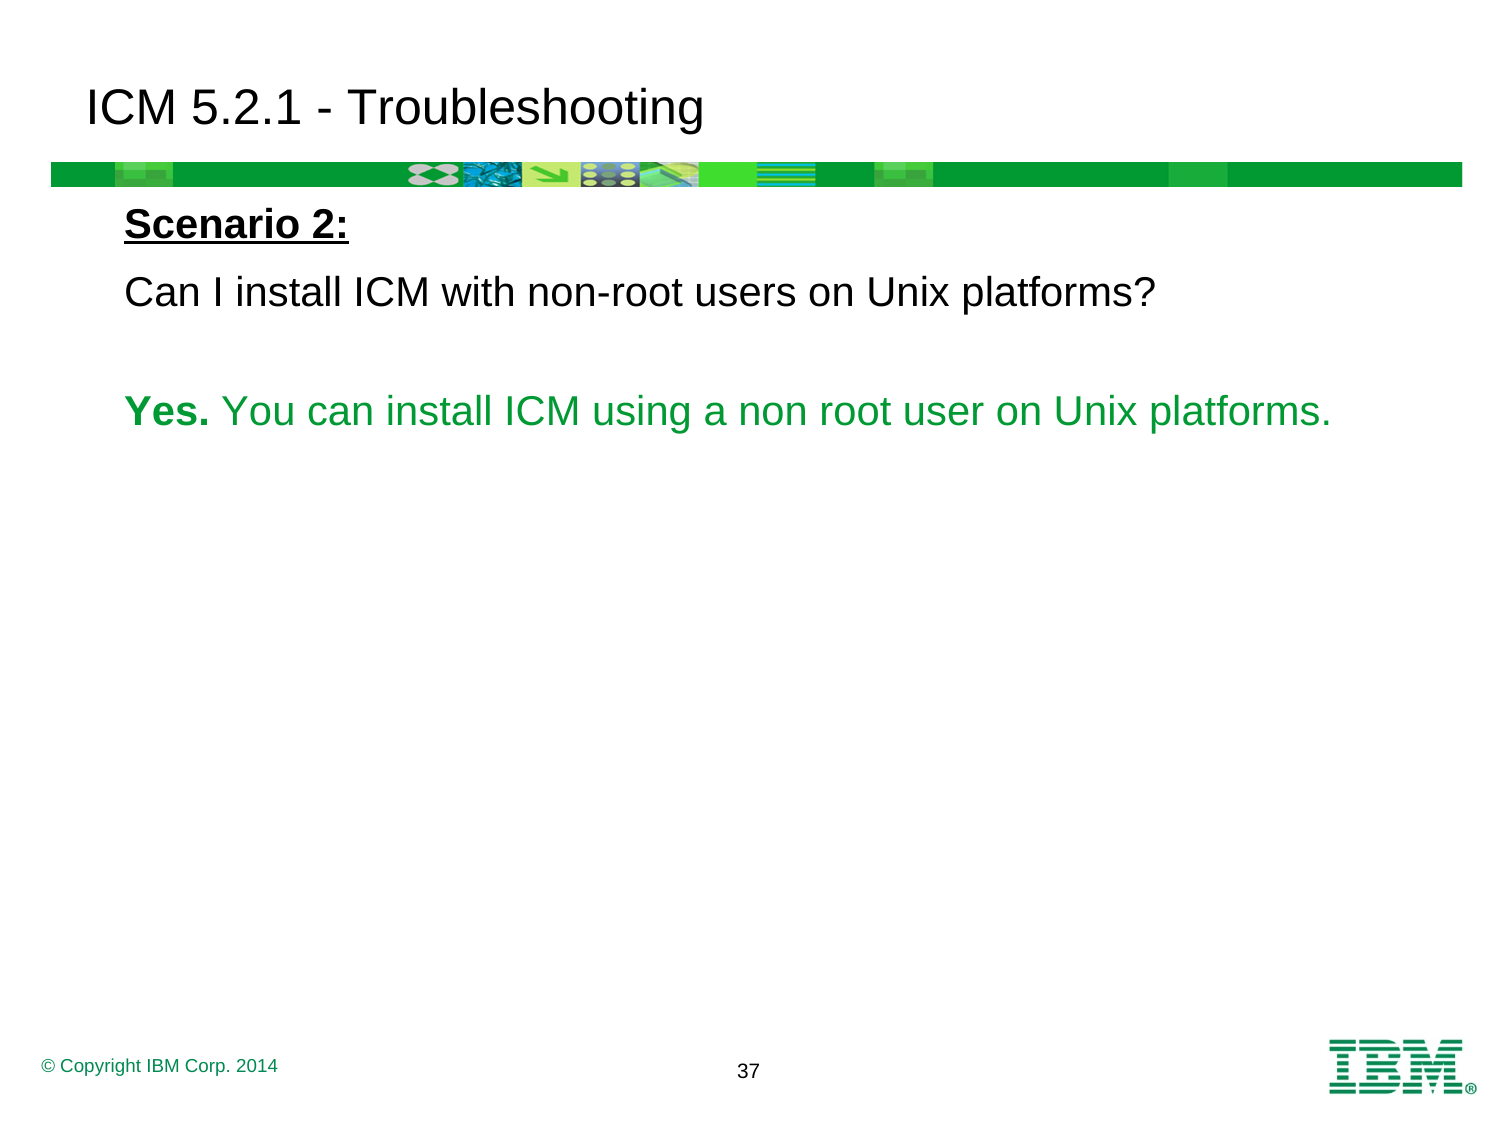

# ICM 5.2.1 - Troubleshooting
Scenario 2:
Can I install ICM with non-root users on Unix platforms?
Yes. You can install ICM using a non root user on Unix platforms.
37